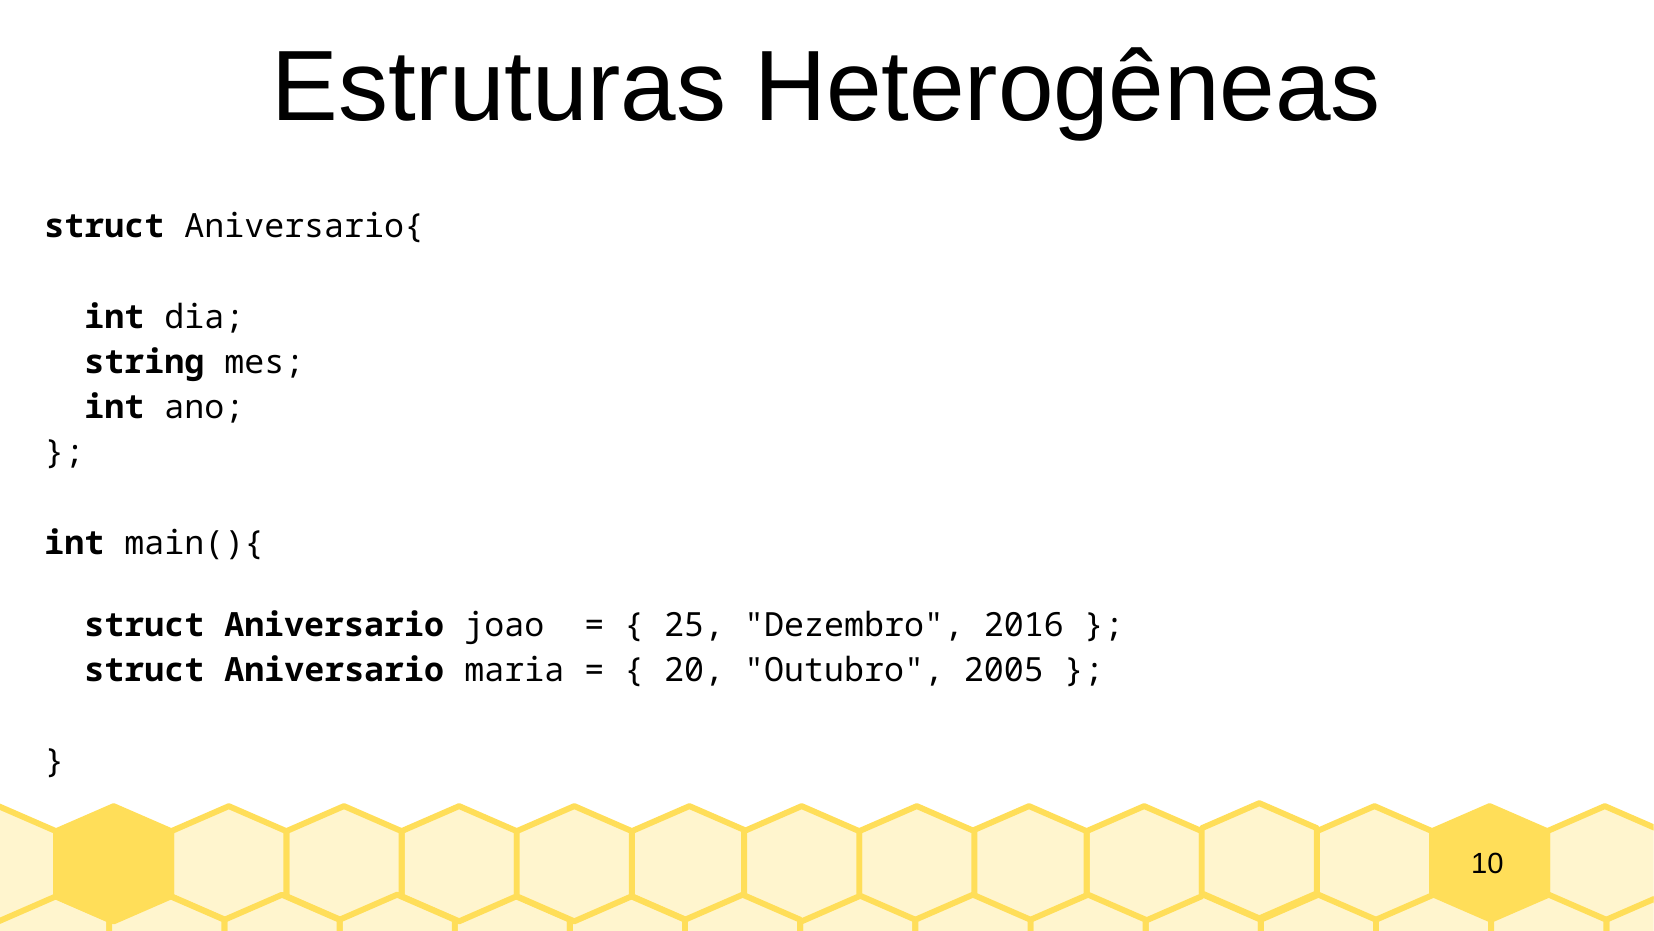

# Estruturas Heterogêneas
struct Aniversario{
 int dia;
 string mes;
 int ano;
};
int main(){
 struct Aniversario joao = { 25, "Dezembro", 2016 };
 struct Aniversario maria = { 20, "Outubro", 2005 };
}